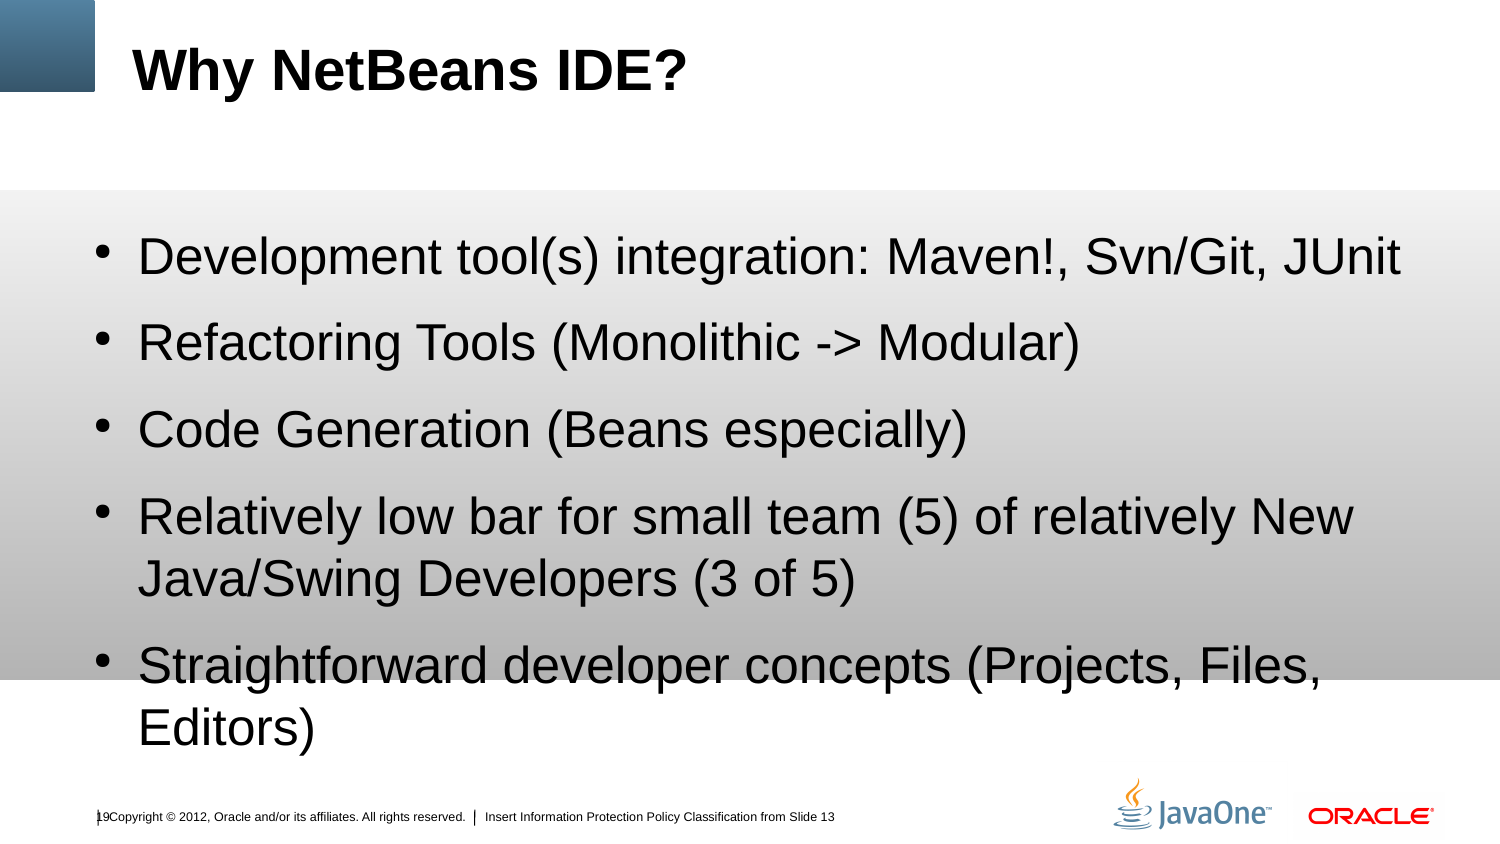

# Why NetBeans IDE?
Development tool(s) integration: Maven!, Svn/Git, JUnit
Refactoring Tools (Monolithic -> Modular)
Code Generation (Beans especially)
Relatively low bar for small team (5) of relatively New Java/Swing Developers (3 of 5)
Straightforward developer concepts (Projects, Files, Editors)